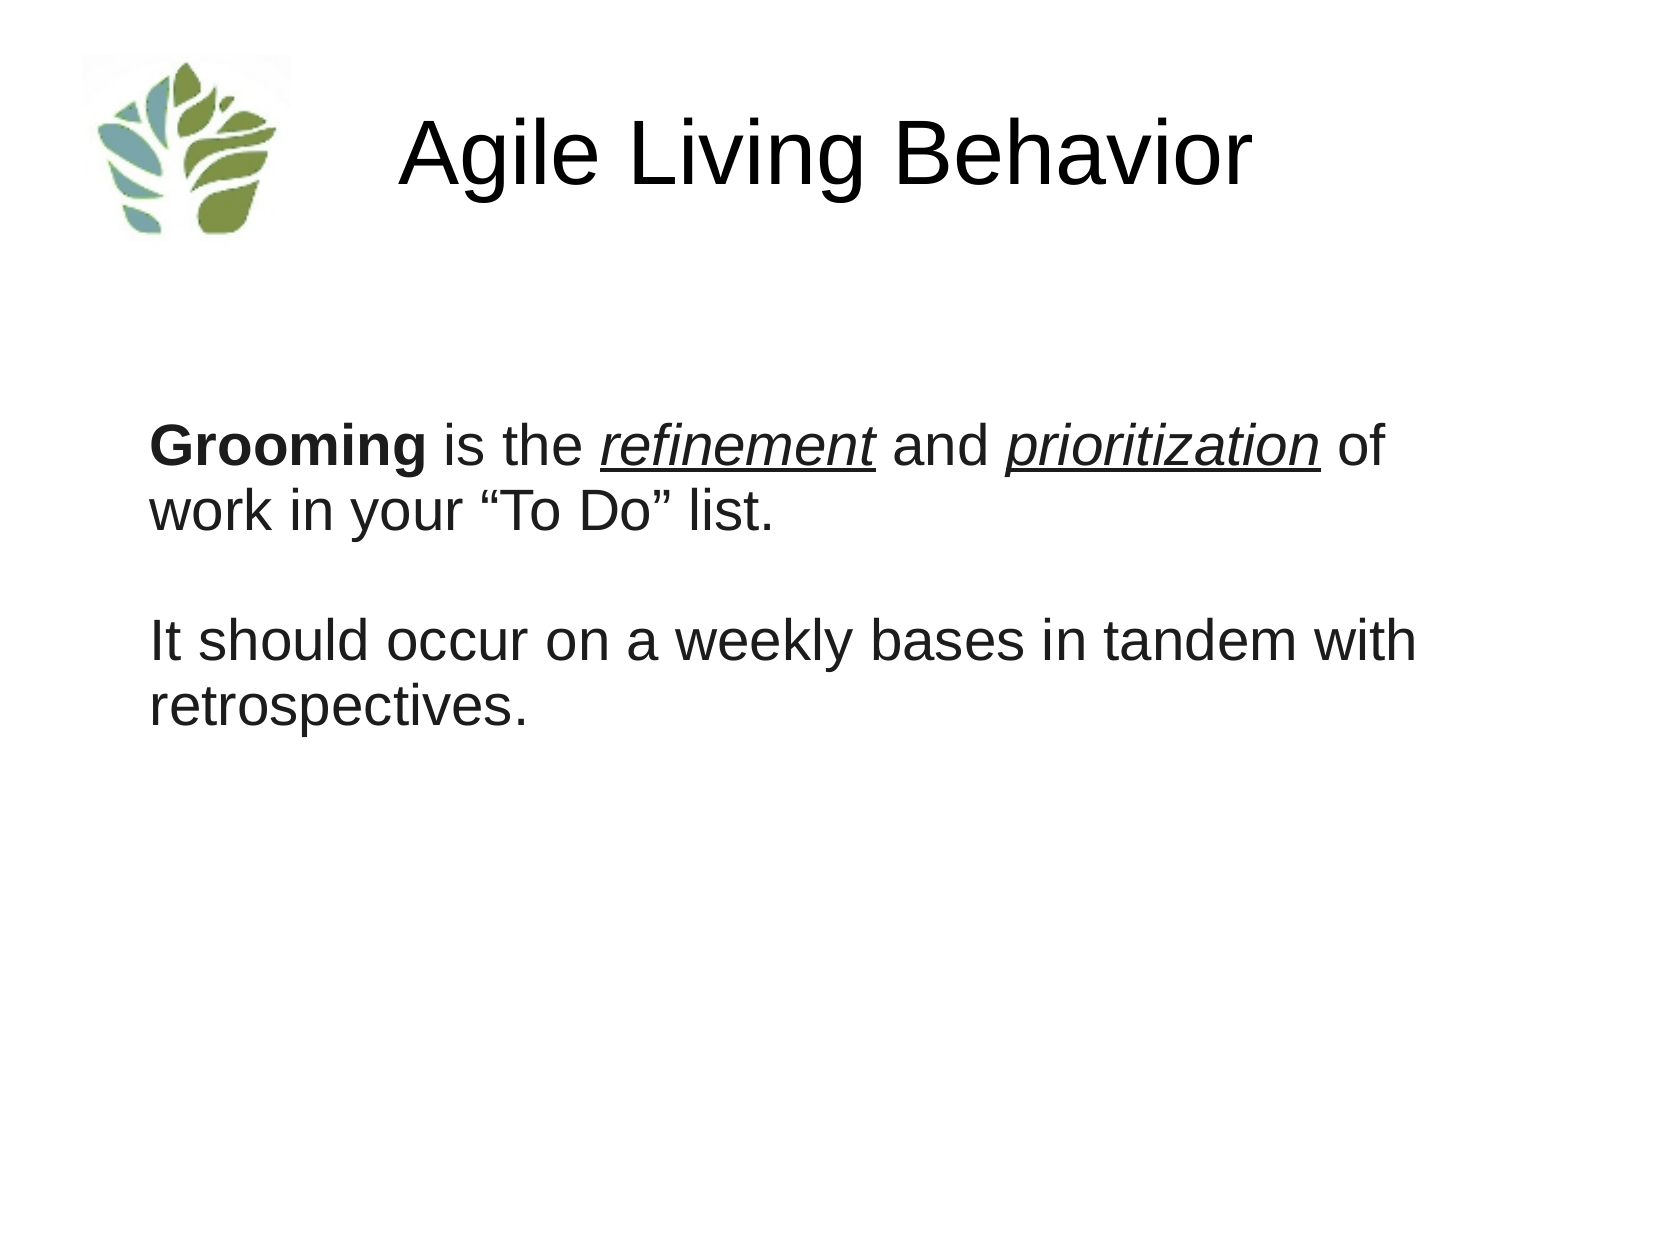

# Agile Living Behavior
Grooming is the refinement and prioritization of work in your “To Do” list.
It should occur on a weekly bases in tandem with retrospectives.